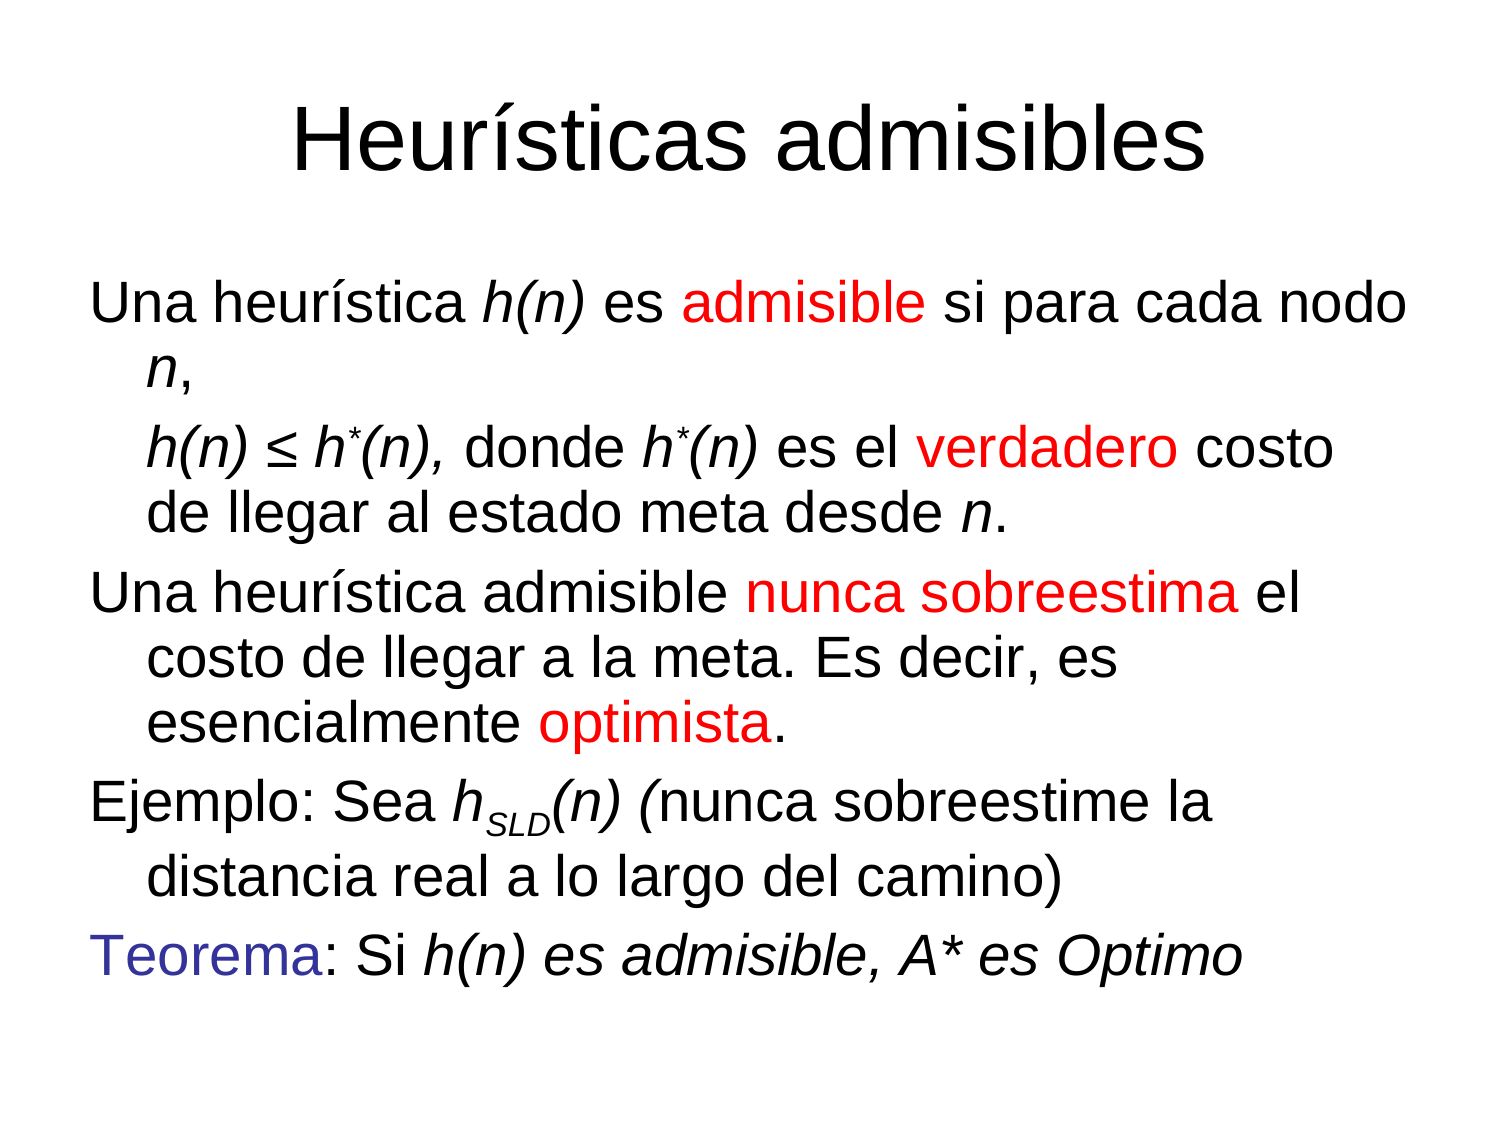

# Heurísticas admisibles
Una heurística h(n) es admisible si para cada nodo n,
	h(n) ≤ h*(n), donde h*(n) es el verdadero costo de llegar al estado meta desde n.
Una heurística admisible nunca sobreestima el costo de llegar a la meta. Es decir, es esencialmente optimista.
Ejemplo: Sea hSLD(n) (nunca sobreestime la distancia real a lo largo del camino)
Teorema: Si h(n) es admisible, A* es Optimo